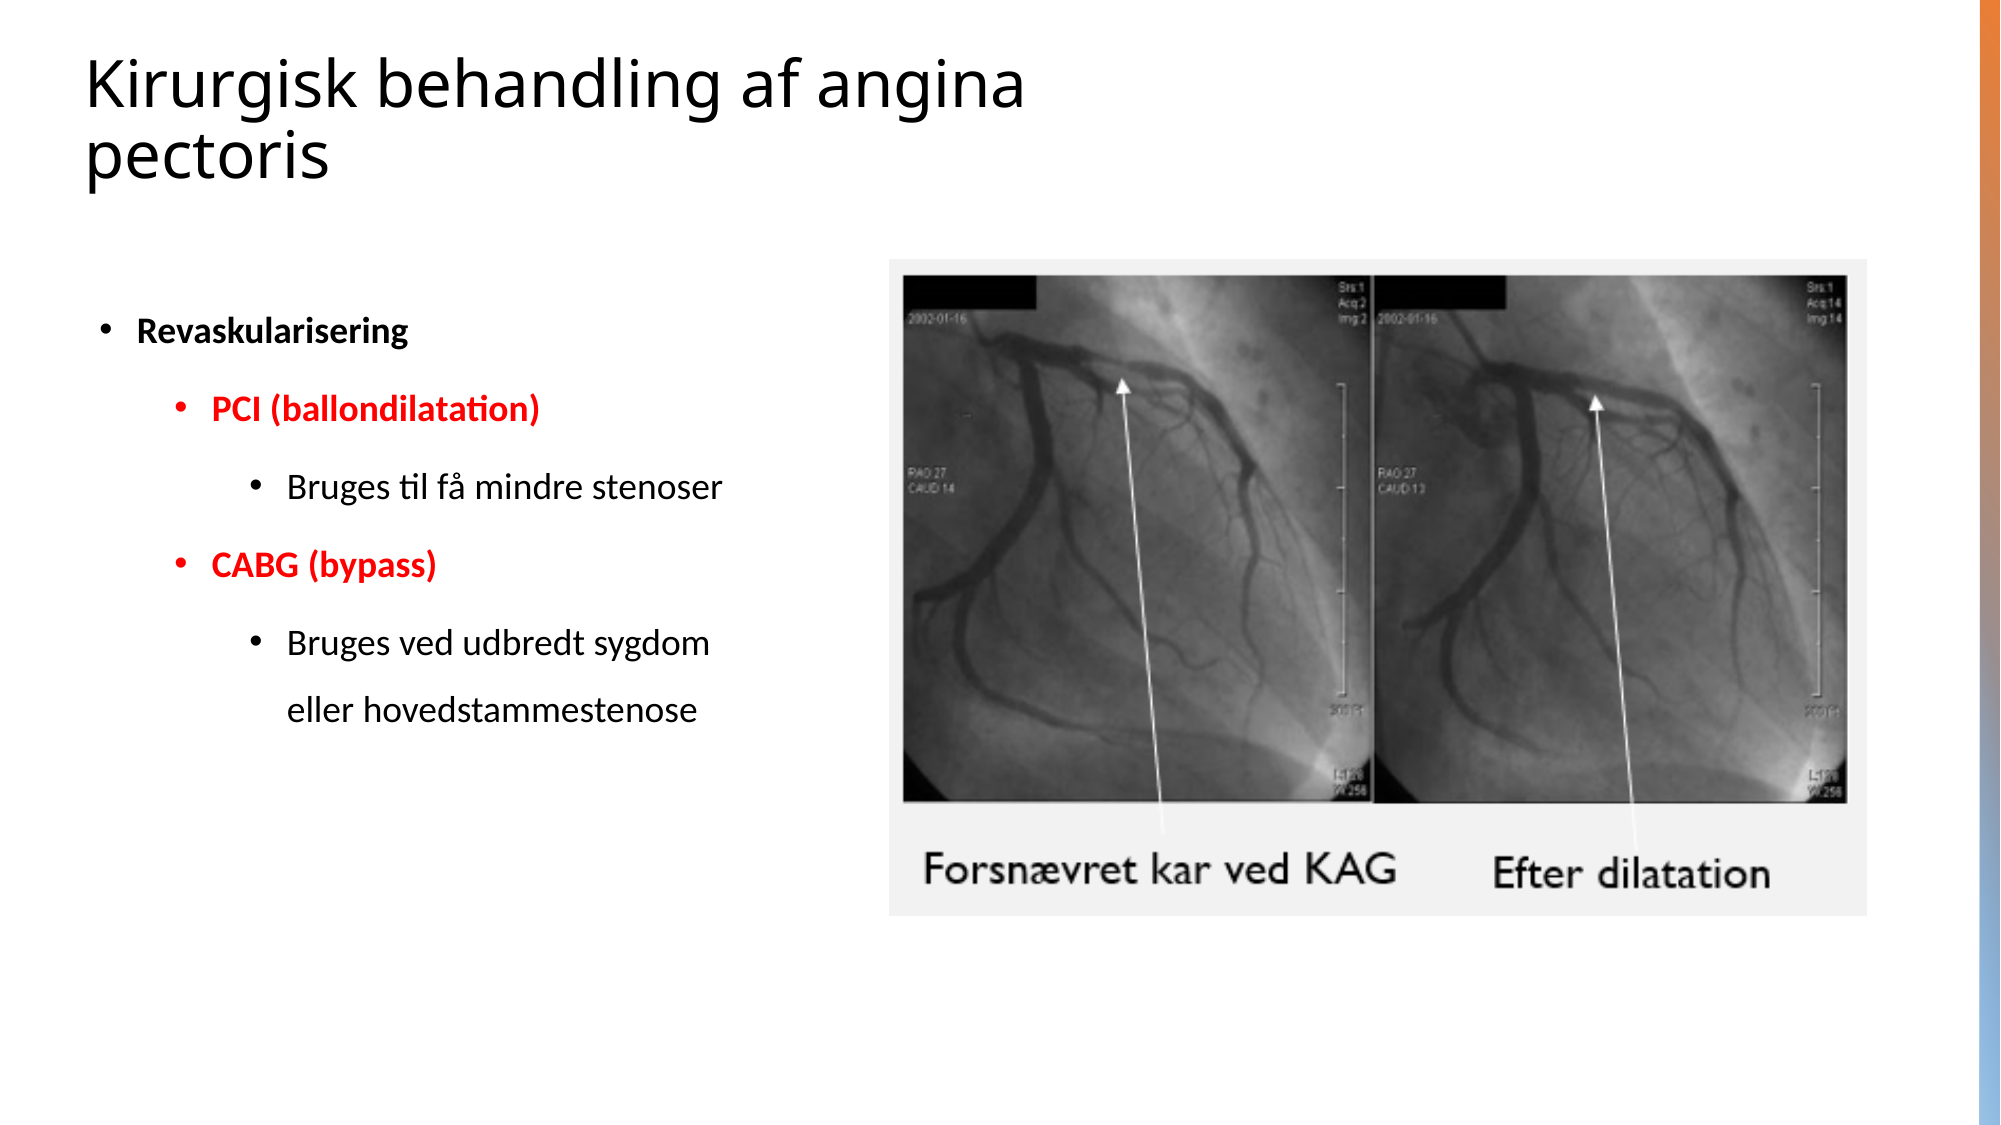

# Kirurgisk behandling af angina pectoris
Revaskularisering
PCI (ballondilatation)
Bruges til få mindre stenoser
CABG (bypass)
Bruges ved udbredt sygdom eller hovedstammestenose